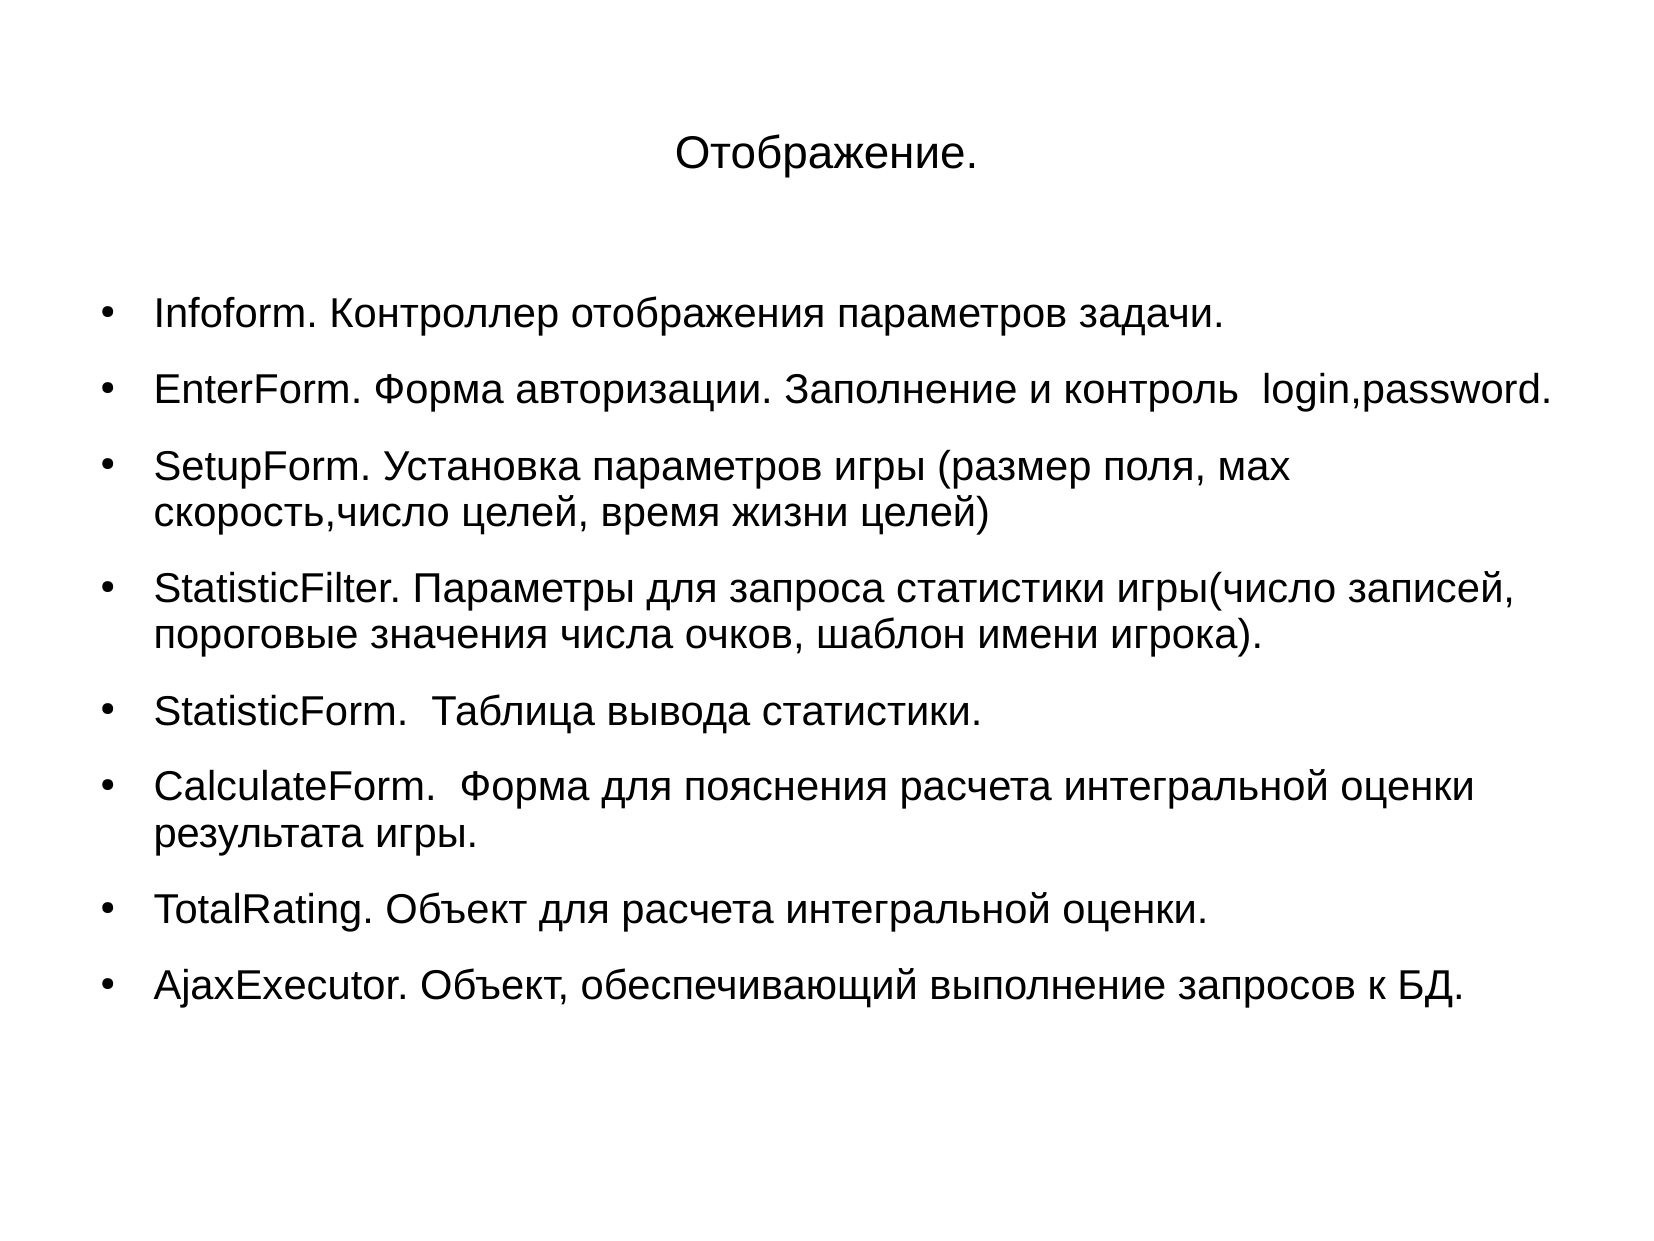

# Отображение.
Infoform. Контроллер отображения параметров задачи.
EnterForm. Форма авторизации. Заполнение и контроль login,password.
SetupForm. Установка параметров игры (размер поля, мах скорость,число целей, время жизни целей)
StatisticFilter. Параметры для запроса статистики игры(число записей, пороговые значения числа очков, шаблон имени игрока).
StatisticForm. Таблица вывода статистики.
CalculateForm. Форма для пояснения расчета интегральной оценки результата игры.
TotalRating. Объект для расчета интегральной оценки.
AjaxExecutor. Объект, обеспечивающий выполнение запросов к БД.